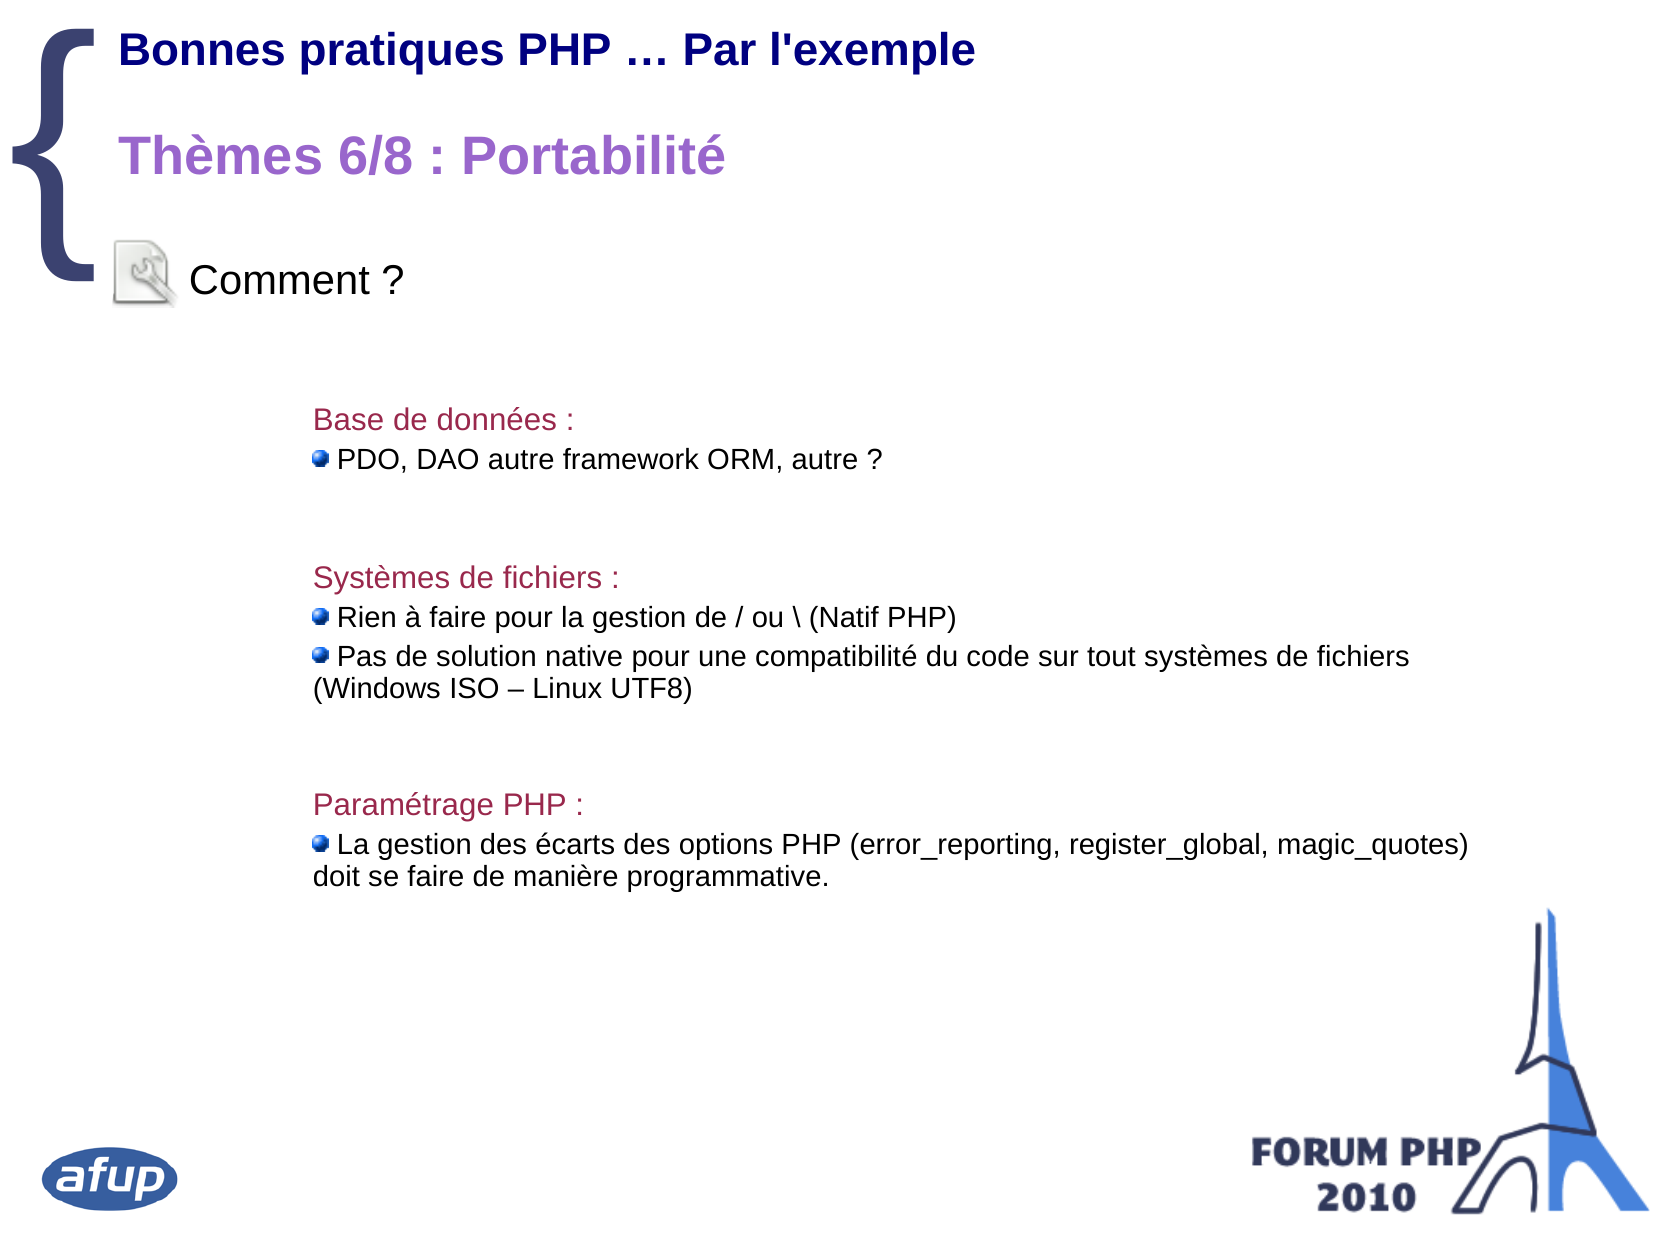

# Bonnes pratiques PHP … Par l'exemple Thèmes 6/8 : Portabilité
Comment ?
Base de données :
 PDO, DAO autre framework ORM, autre ?
Systèmes de fichiers :
 Rien à faire pour la gestion de / ou \ (Natif PHP)
 Pas de solution native pour une compatibilité du code sur tout systèmes de fichiers (Windows ISO – Linux UTF8)
Paramétrage PHP :
 La gestion des écarts des options PHP (error_reporting, register_global, magic_quotes) doit se faire de manière programmative.